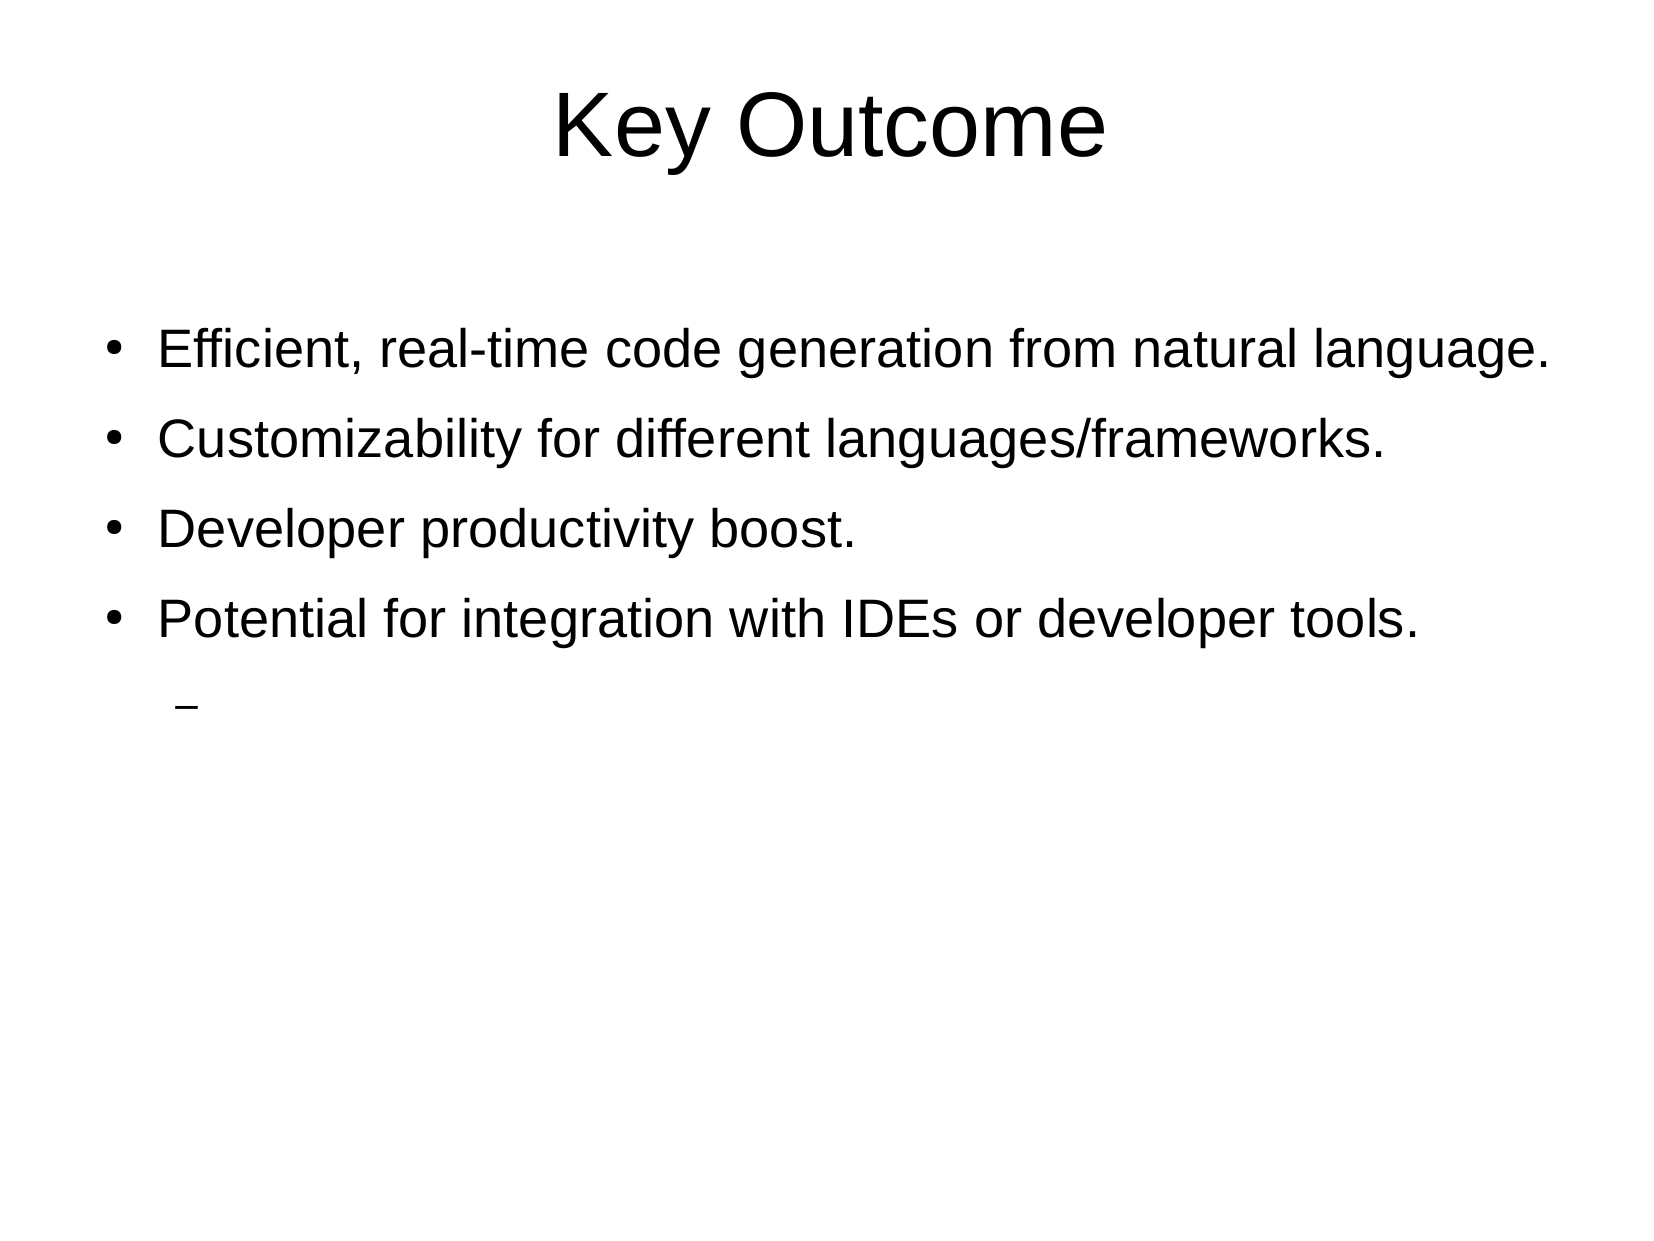

# Key Outcome
Efficient, real-time code generation from natural language.
Customizability for different languages/frameworks.
Developer productivity boost.
Potential for integration with IDEs or developer tools.